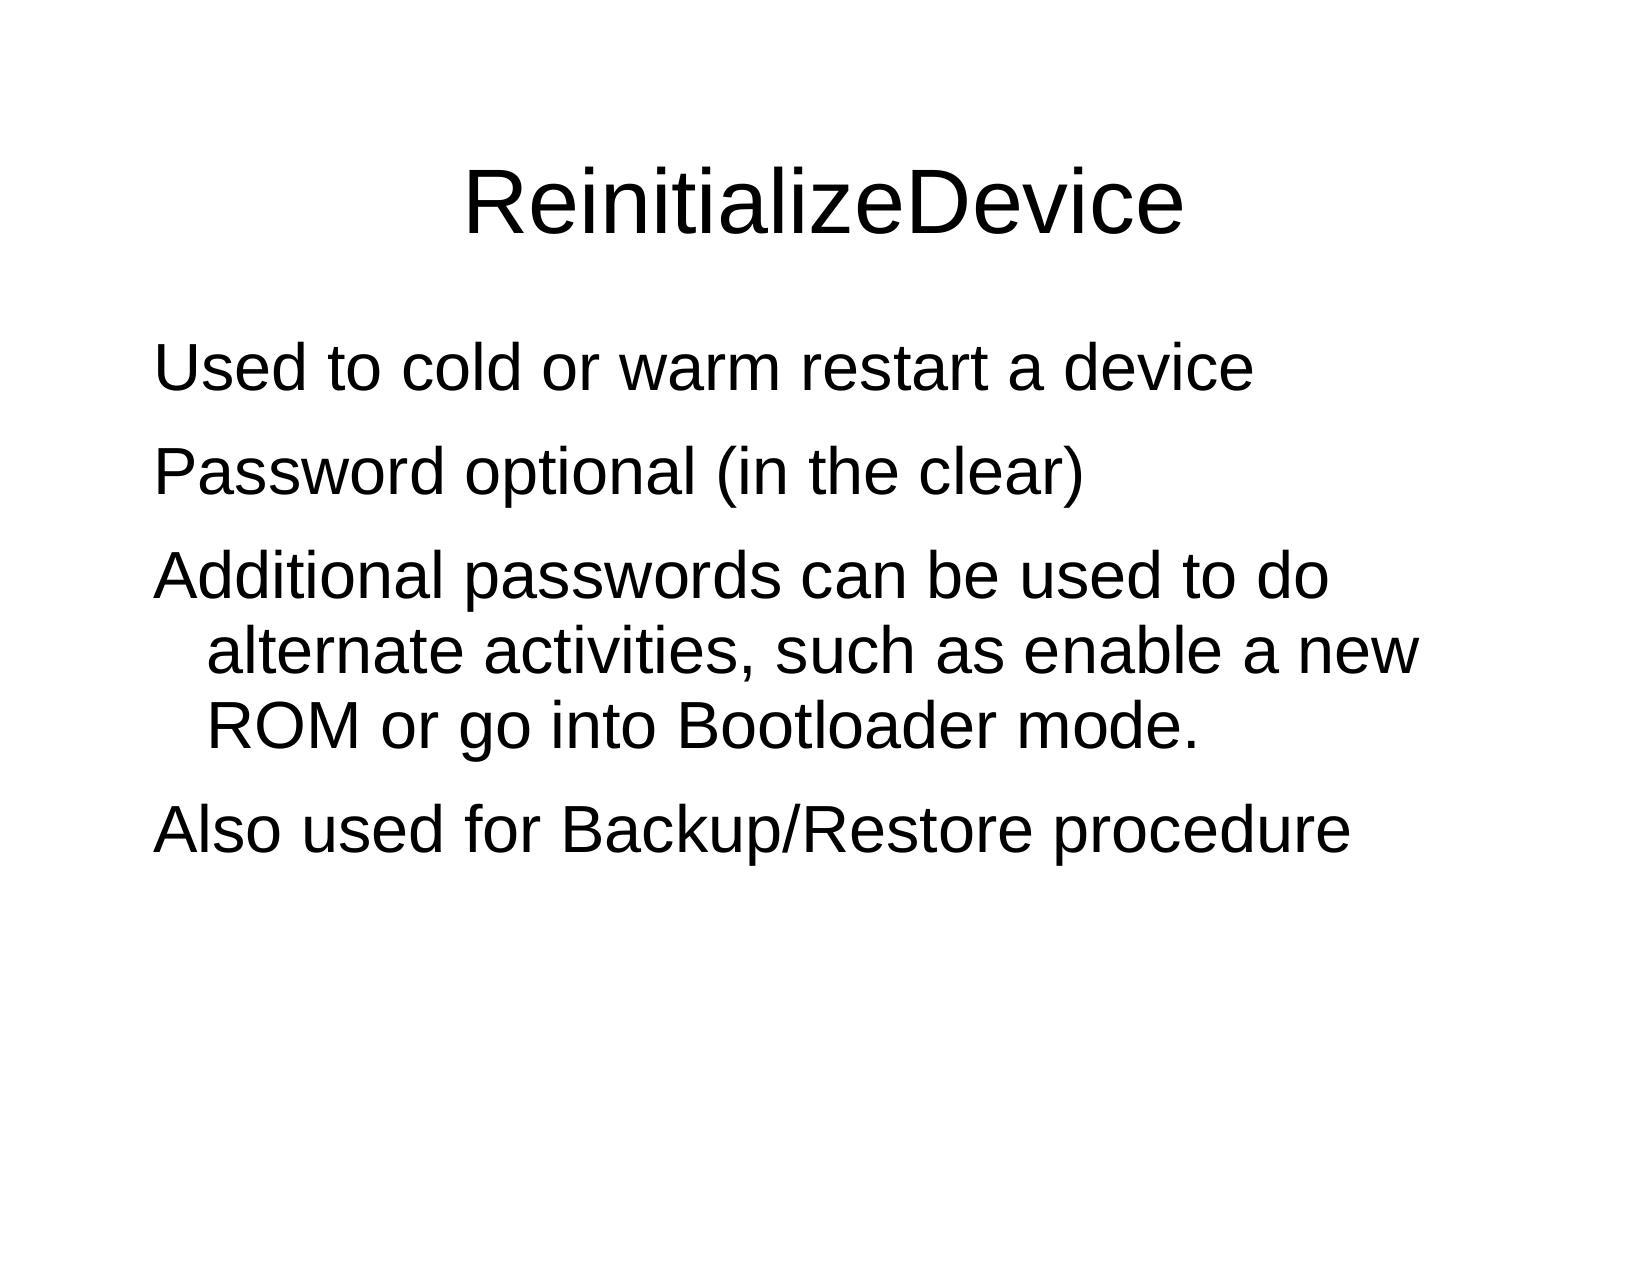

# ReinitializeDevice
Used to cold or warm restart a device
Password optional (in the clear)
Additional passwords can be used to do alternate activities, such as enable a new ROM or go into Bootloader mode.
Also used for Backup/Restore procedure